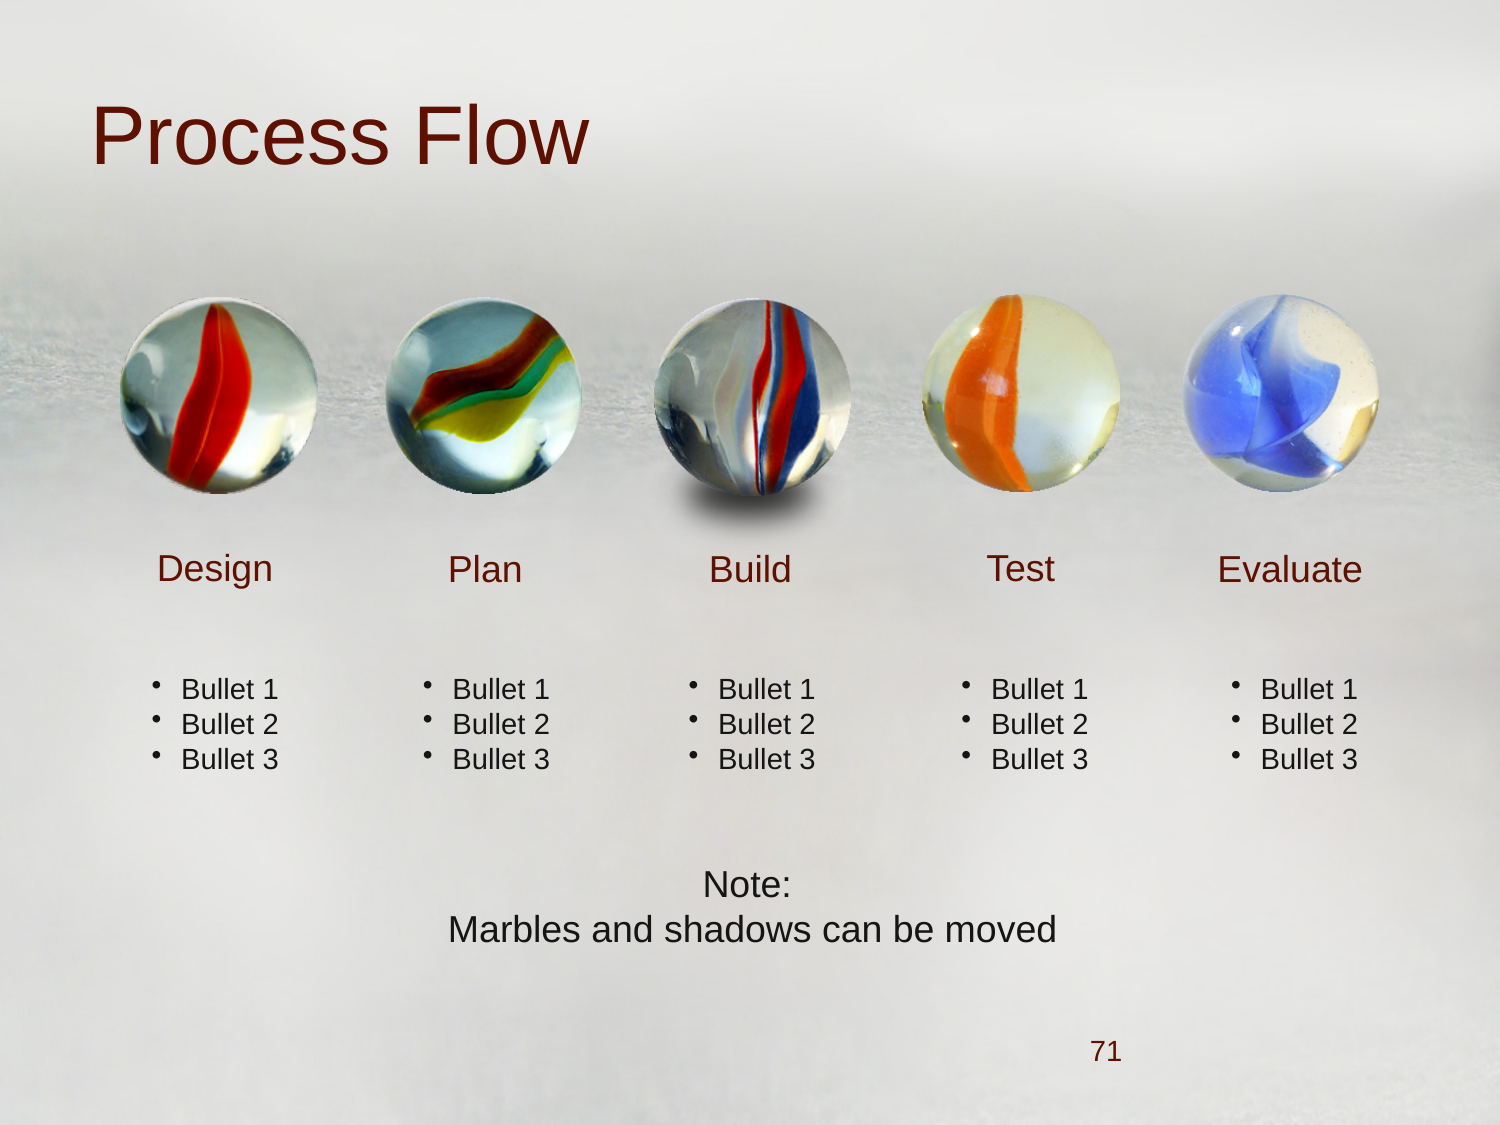

# Process Flow
Design
Test
Plan
Build
Evaluate
Bullet 1
Bullet 2
Bullet 3
Bullet 1
Bullet 2
Bullet 3
Bullet 1
Bullet 2
Bullet 3
Bullet 1
Bullet 2
Bullet 3
Bullet 1
Bullet 2
Bullet 3
Note:
Marbles and shadows can be moved
Tallinn, 01.01.2016
71